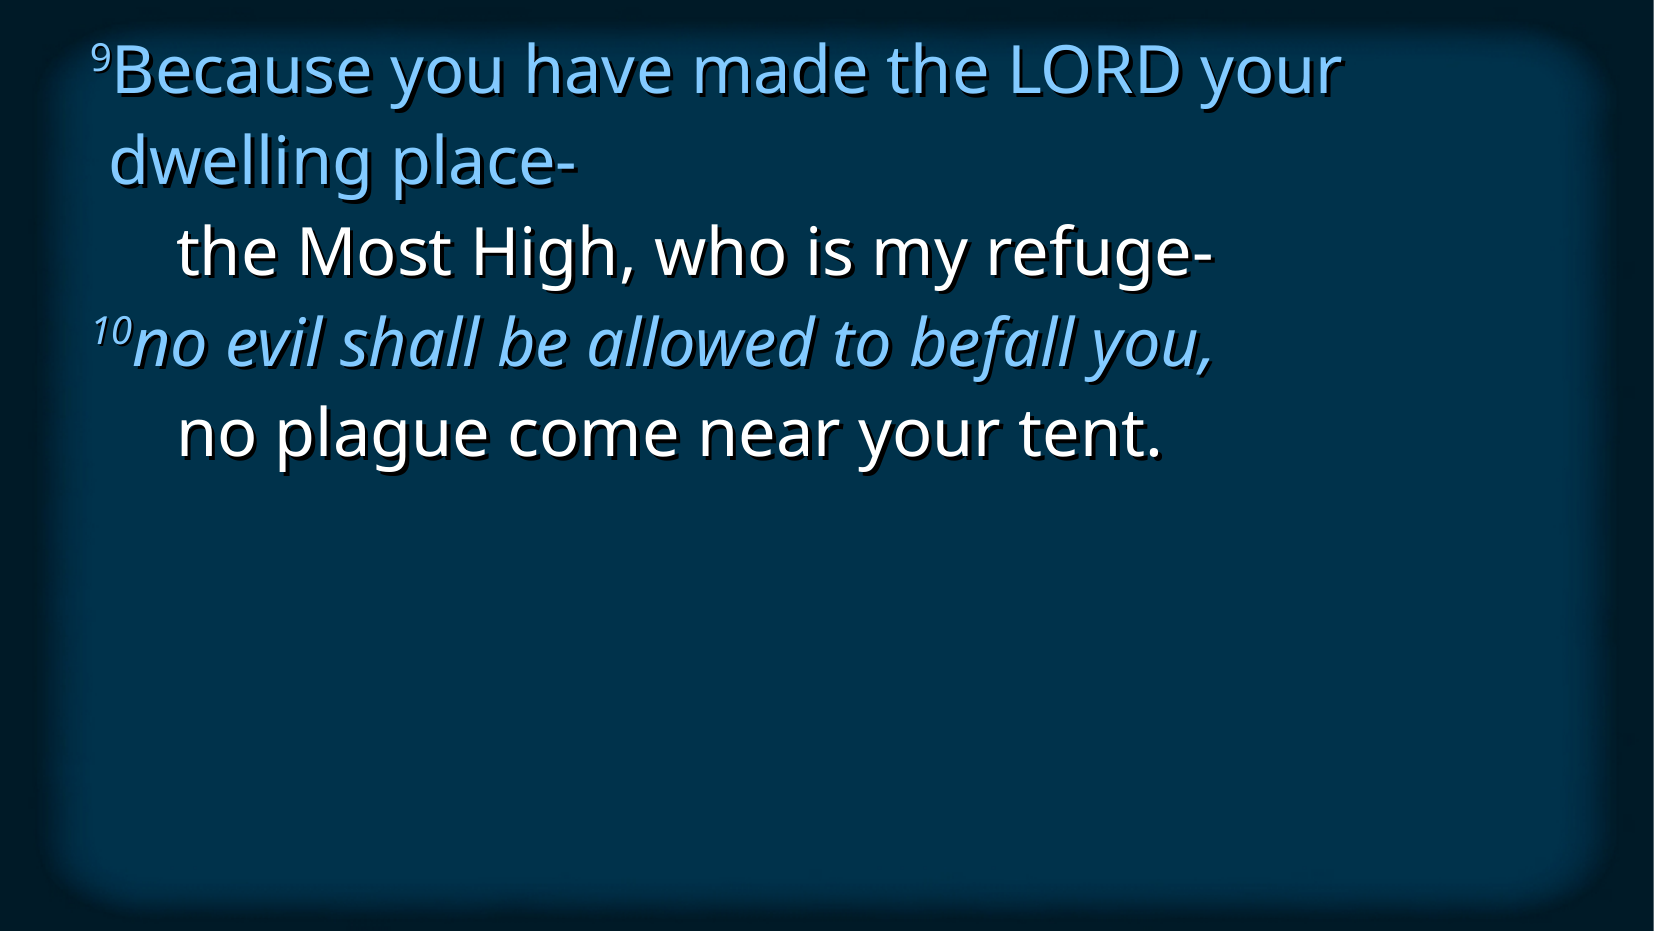

9Because you have made the LORD your dwelling place-
 the Most High, who is my refuge-
10no evil shall be allowed to befall you,
 no plague come near your tent.